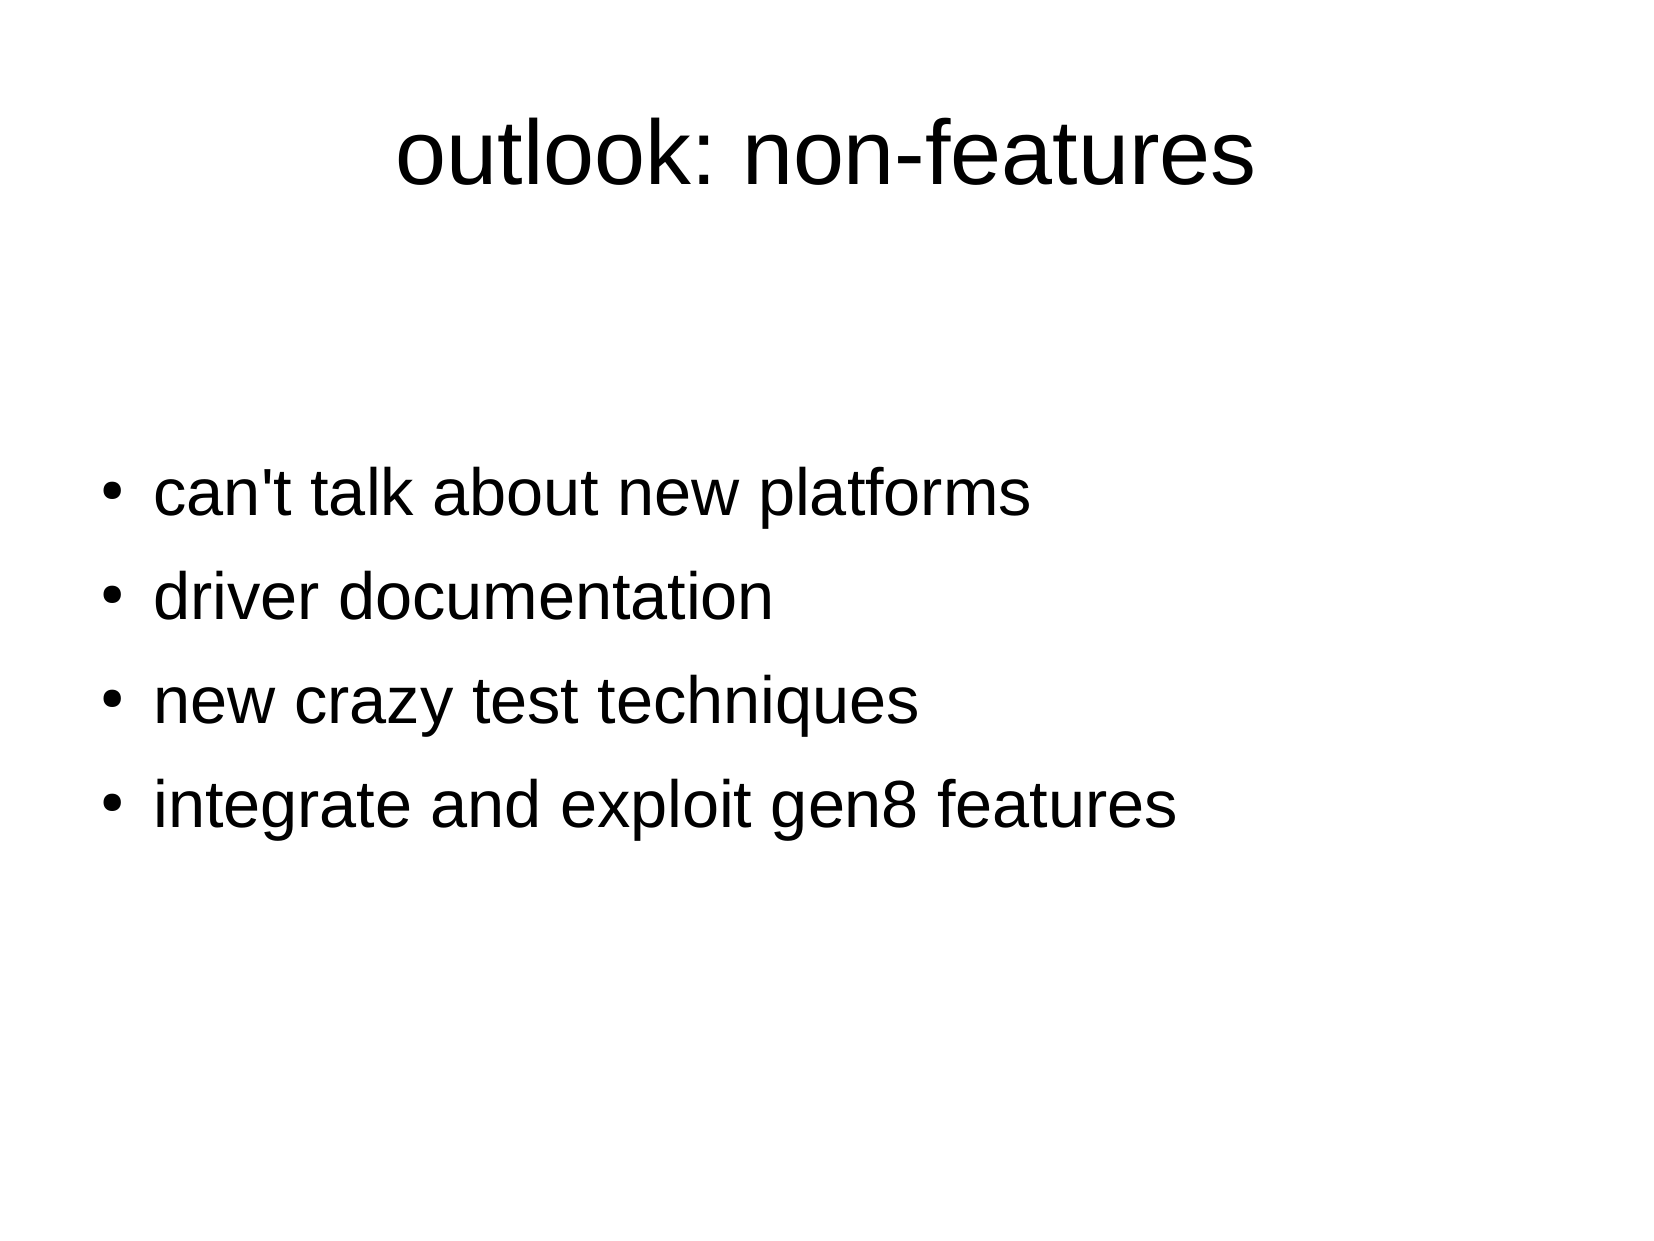

# outlook: non-features
can't talk about new platforms
driver documentation
new crazy test techniques
integrate and exploit gen8 features